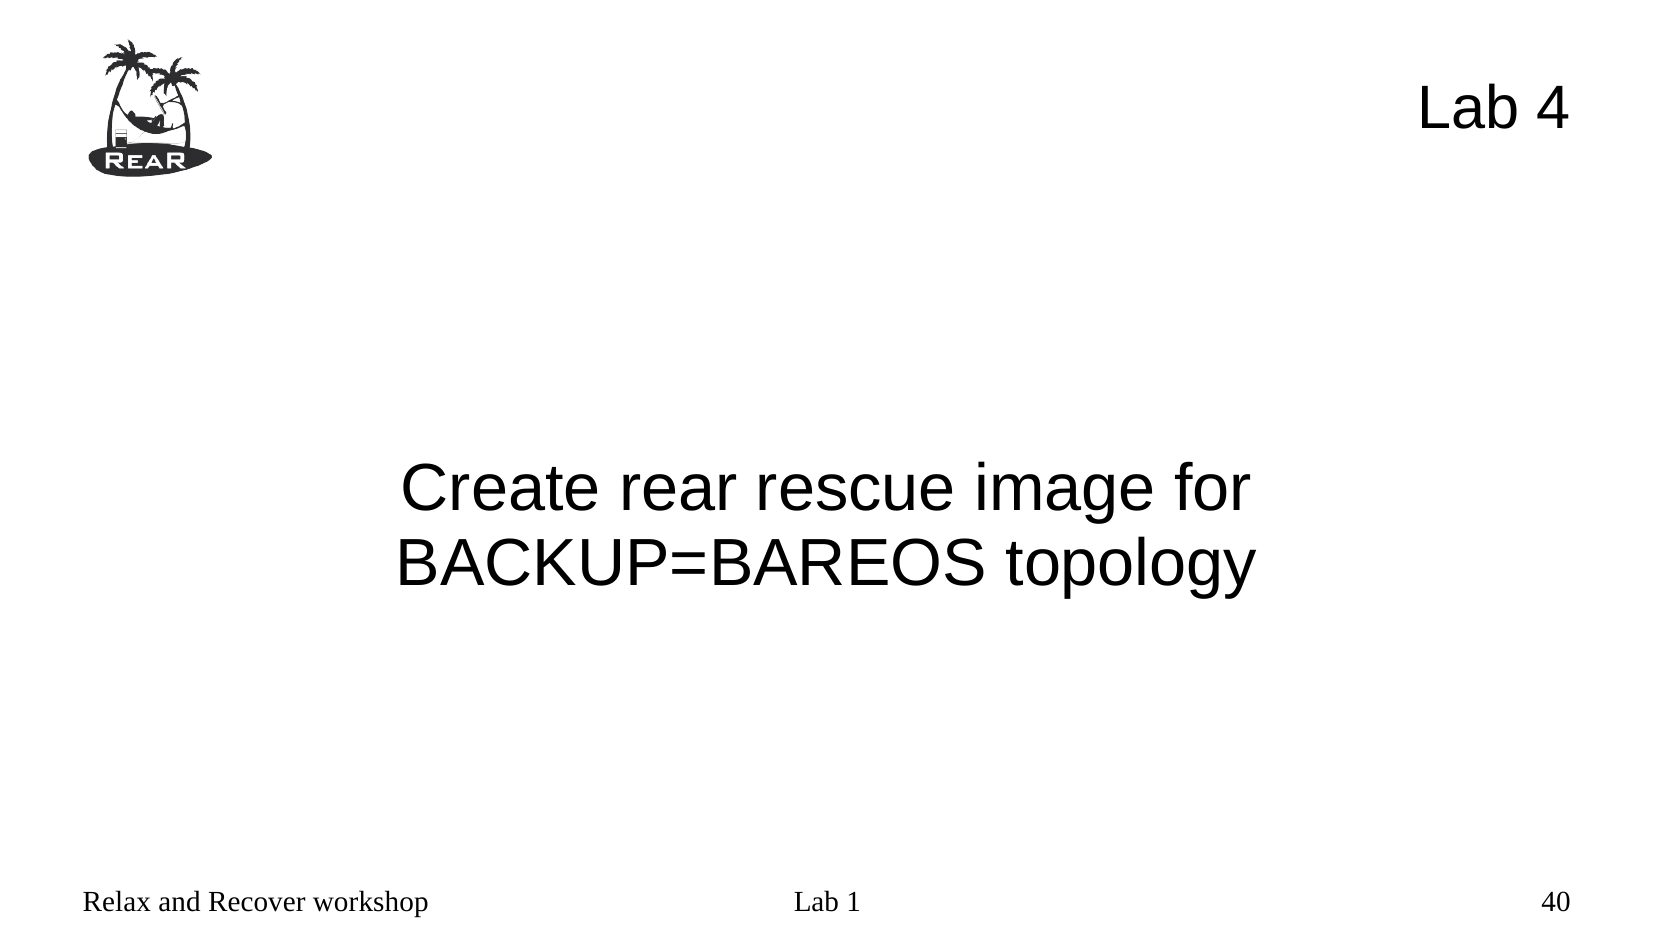

# Lab 4
Create rear rescue image for
BACKUP=BAREOS topology
Relax and Recover workshop
Lab 1
40